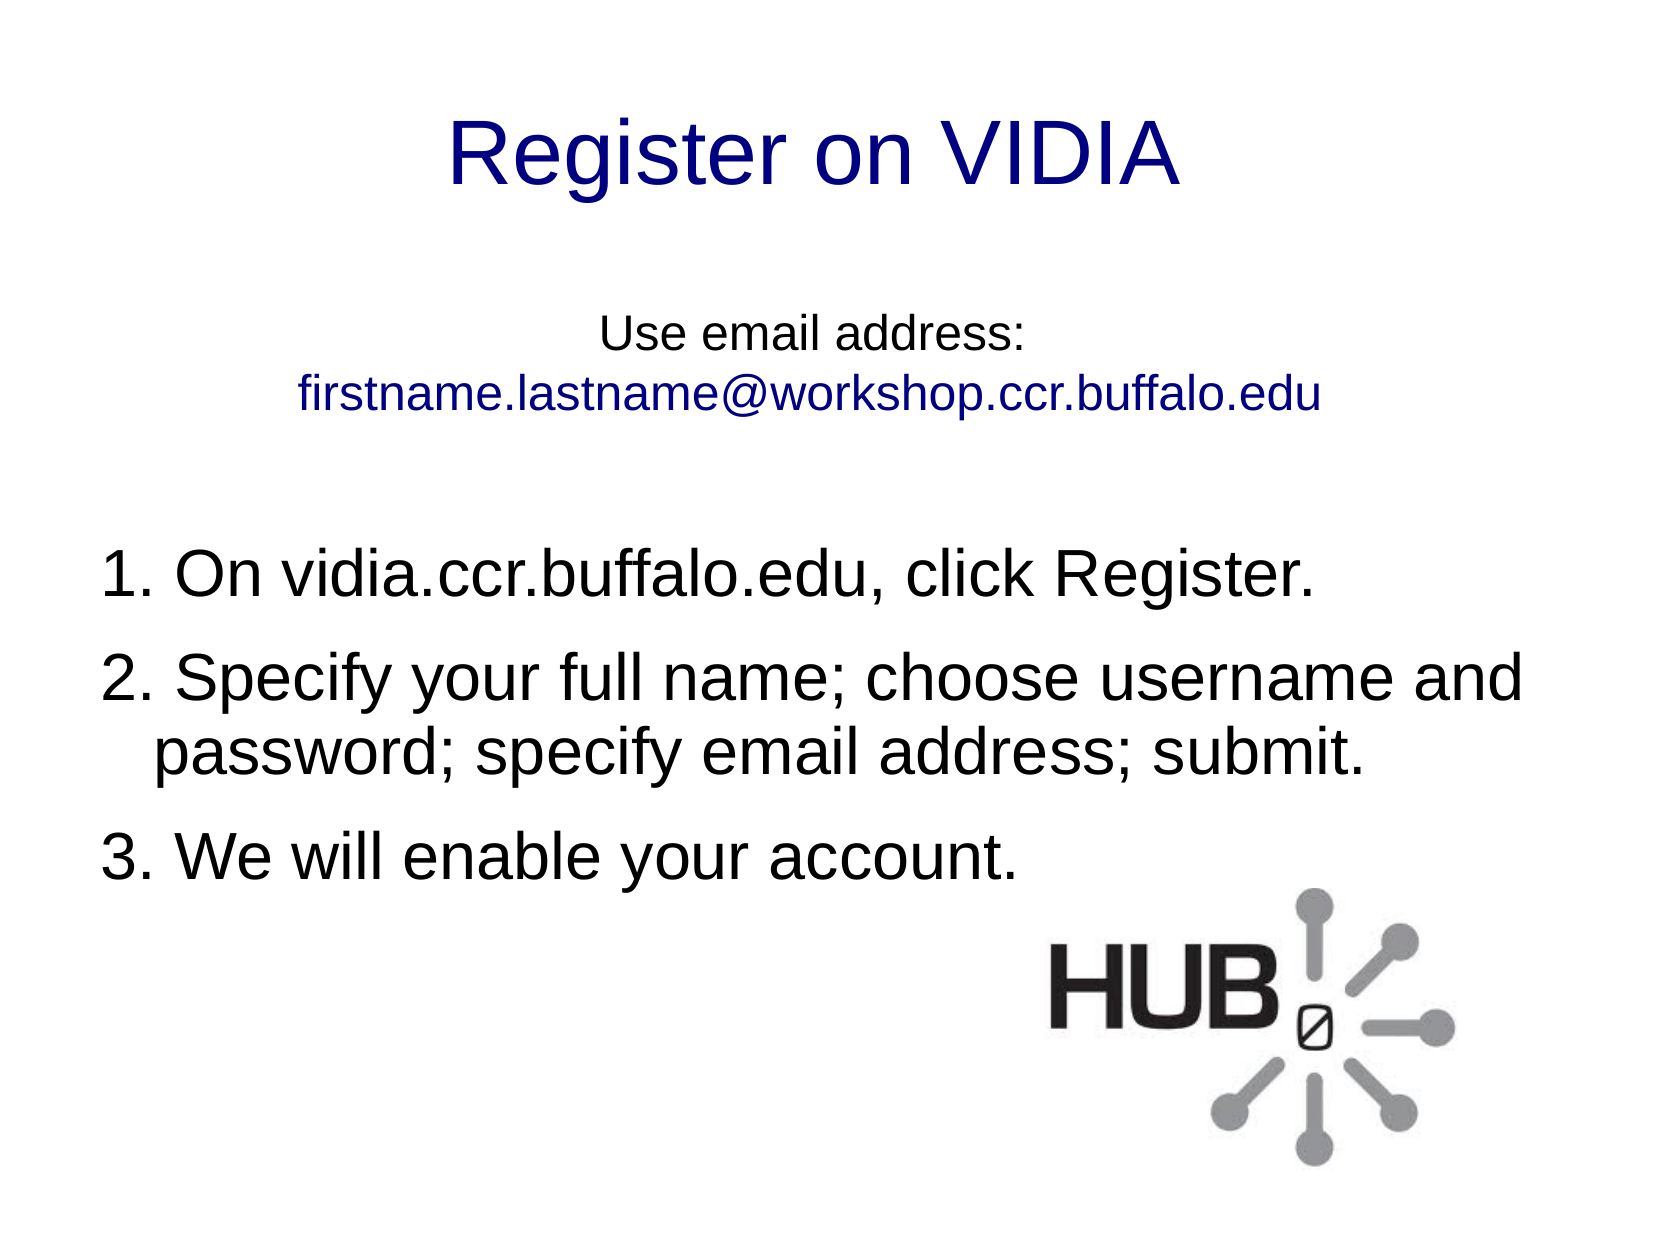

# Register on VIDIA
 Use email address: firstname.lastname@workshop.ccr.buffalo.edu
 On vidia.ccr.buffalo.edu, click Register.
 Specify your full name; choose username and password; specify email address; submit.
 We will enable your account.